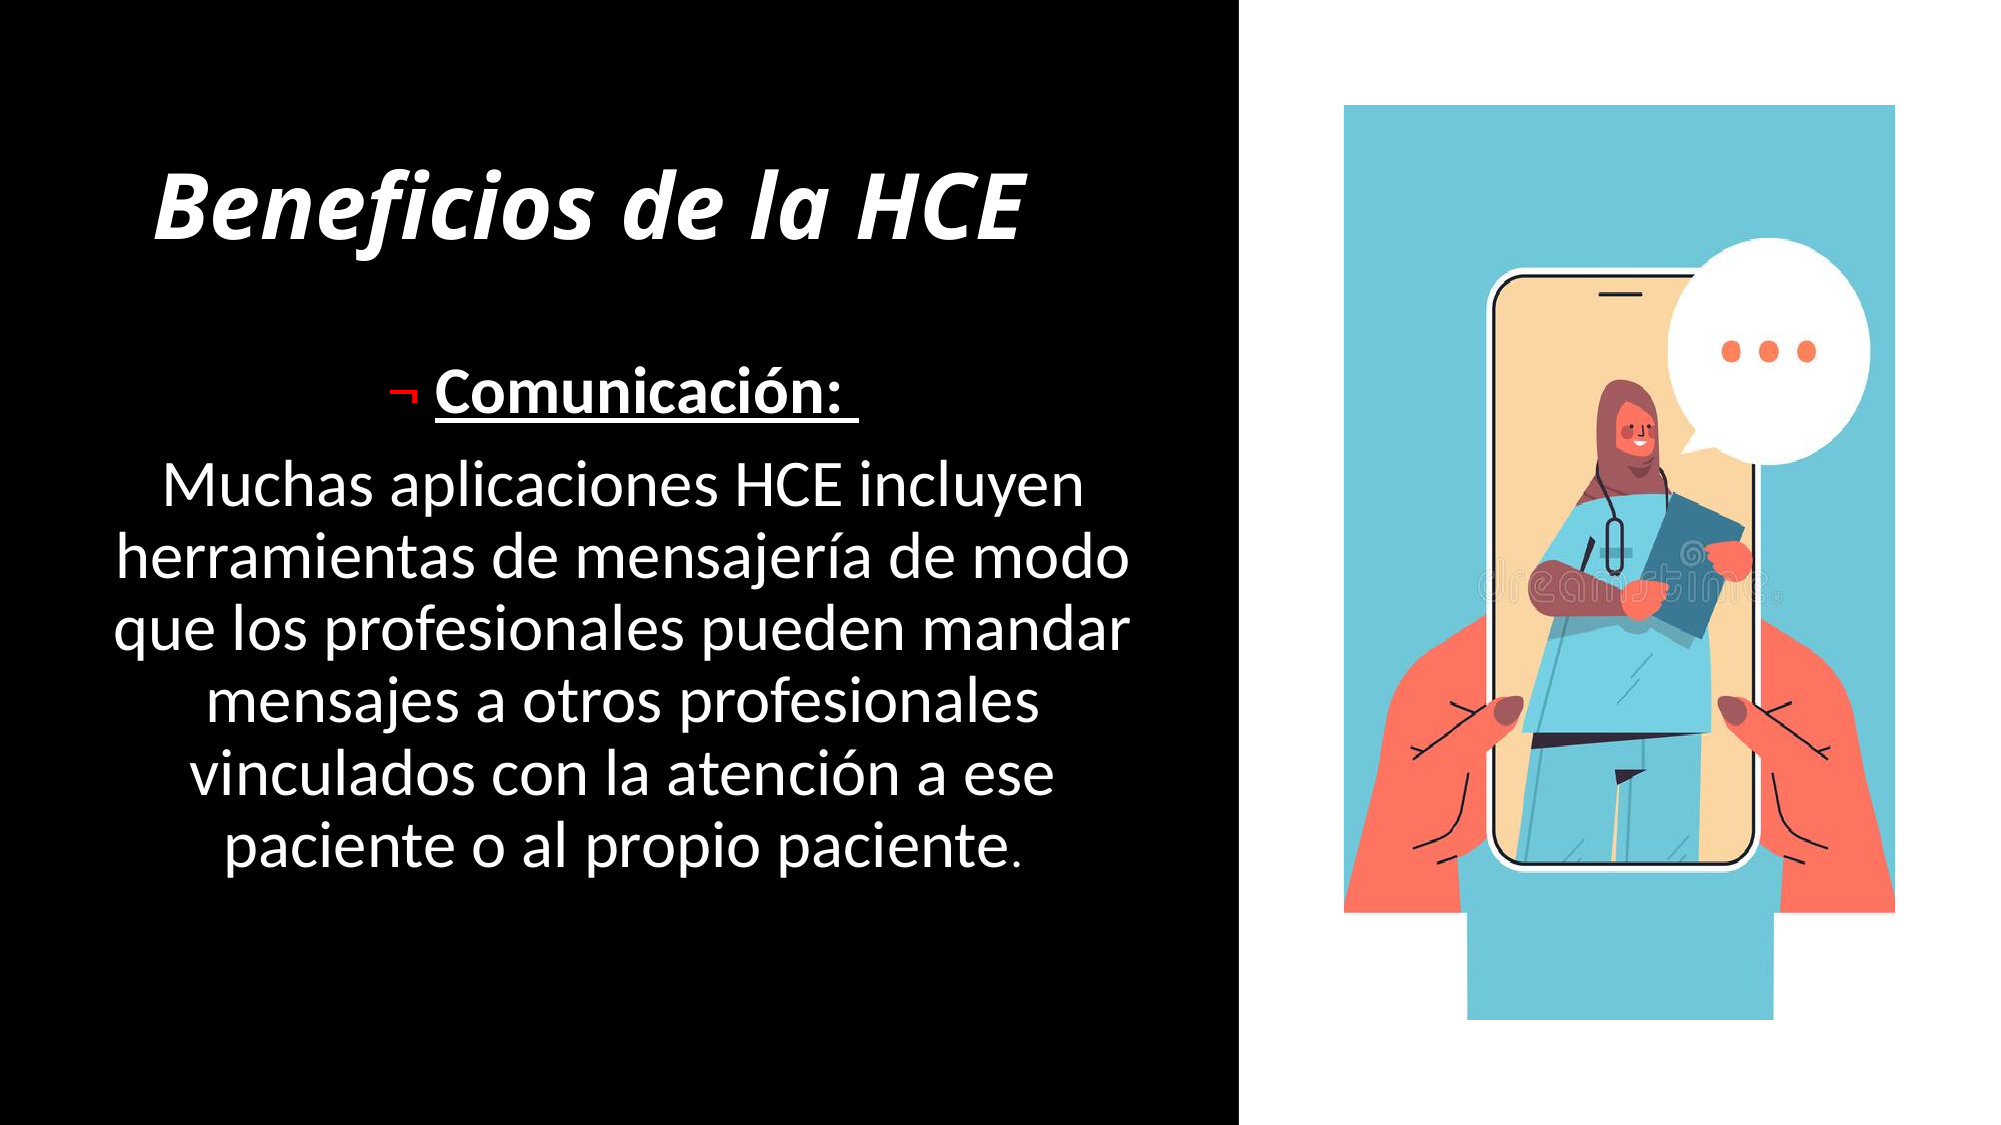

Beneficios de la HCE
# ¬ Comunicación:
Muchas aplicaciones HCE incluyen herramientas de mensajería de modo que los profesionales pueden mandar mensajes a otros profesionales vinculados con la atención a ese paciente o al propio paciente.